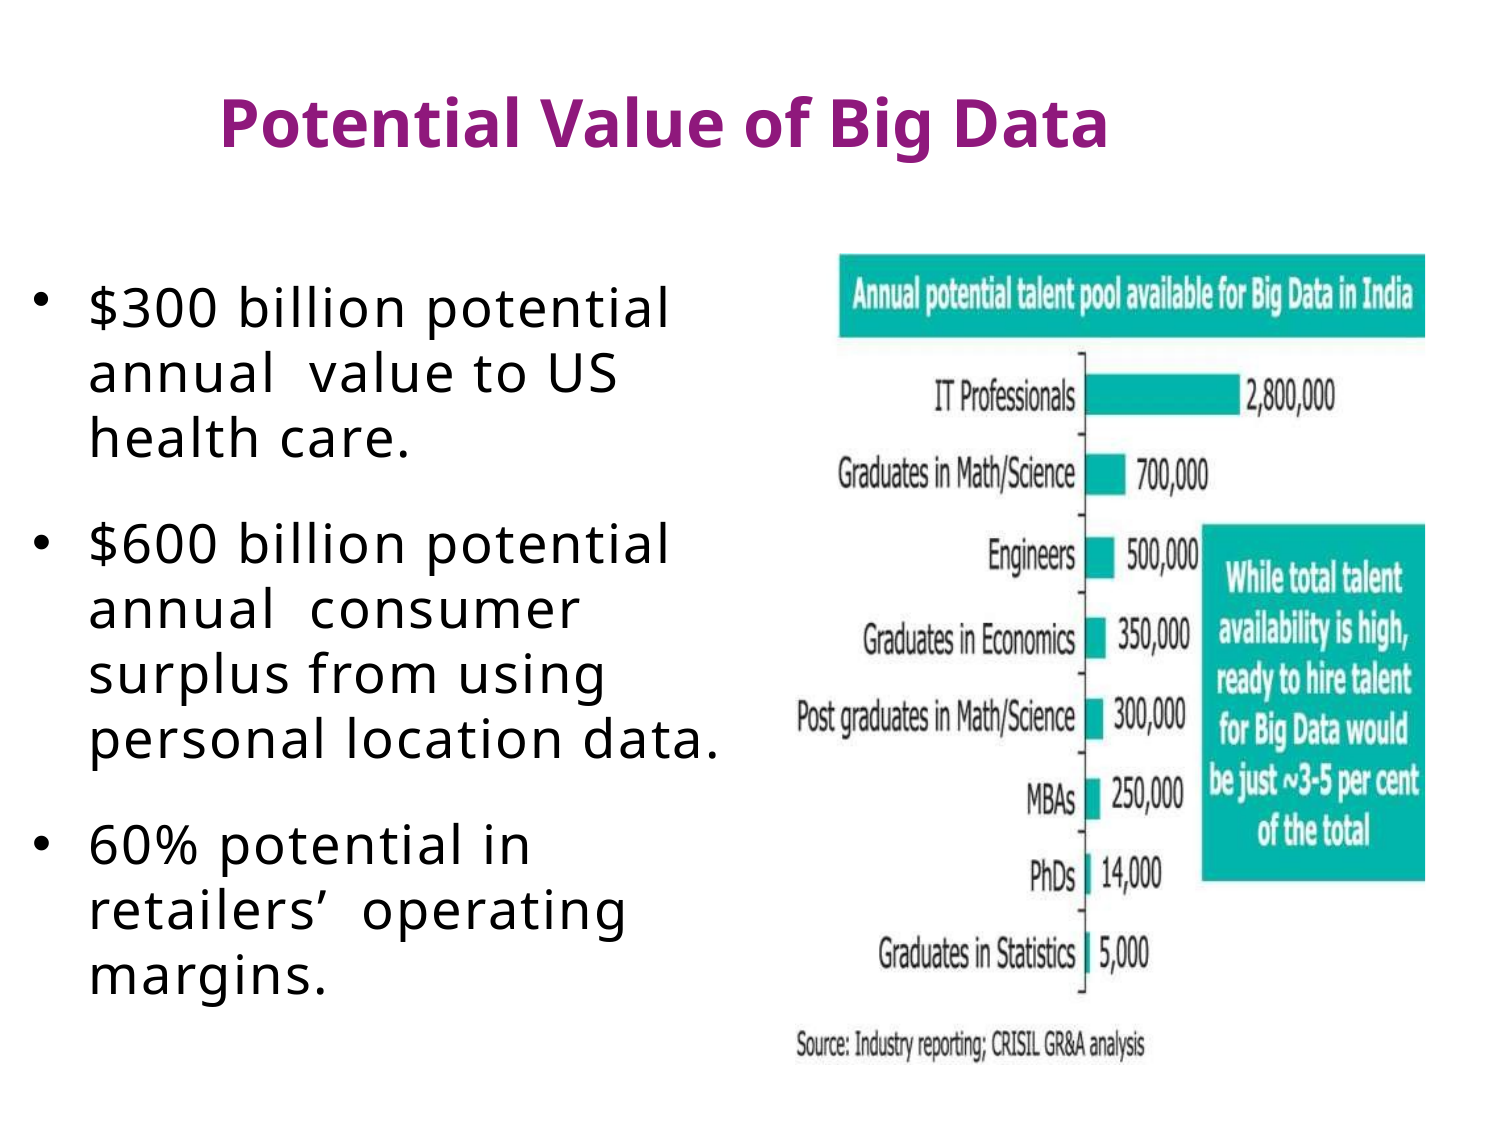

# Potential Value of Big Data
$300 billion potential annual value to US health care.
$600 billion potential annual consumer surplus from using personal location data.
60% potential in retailers’ operating margins.